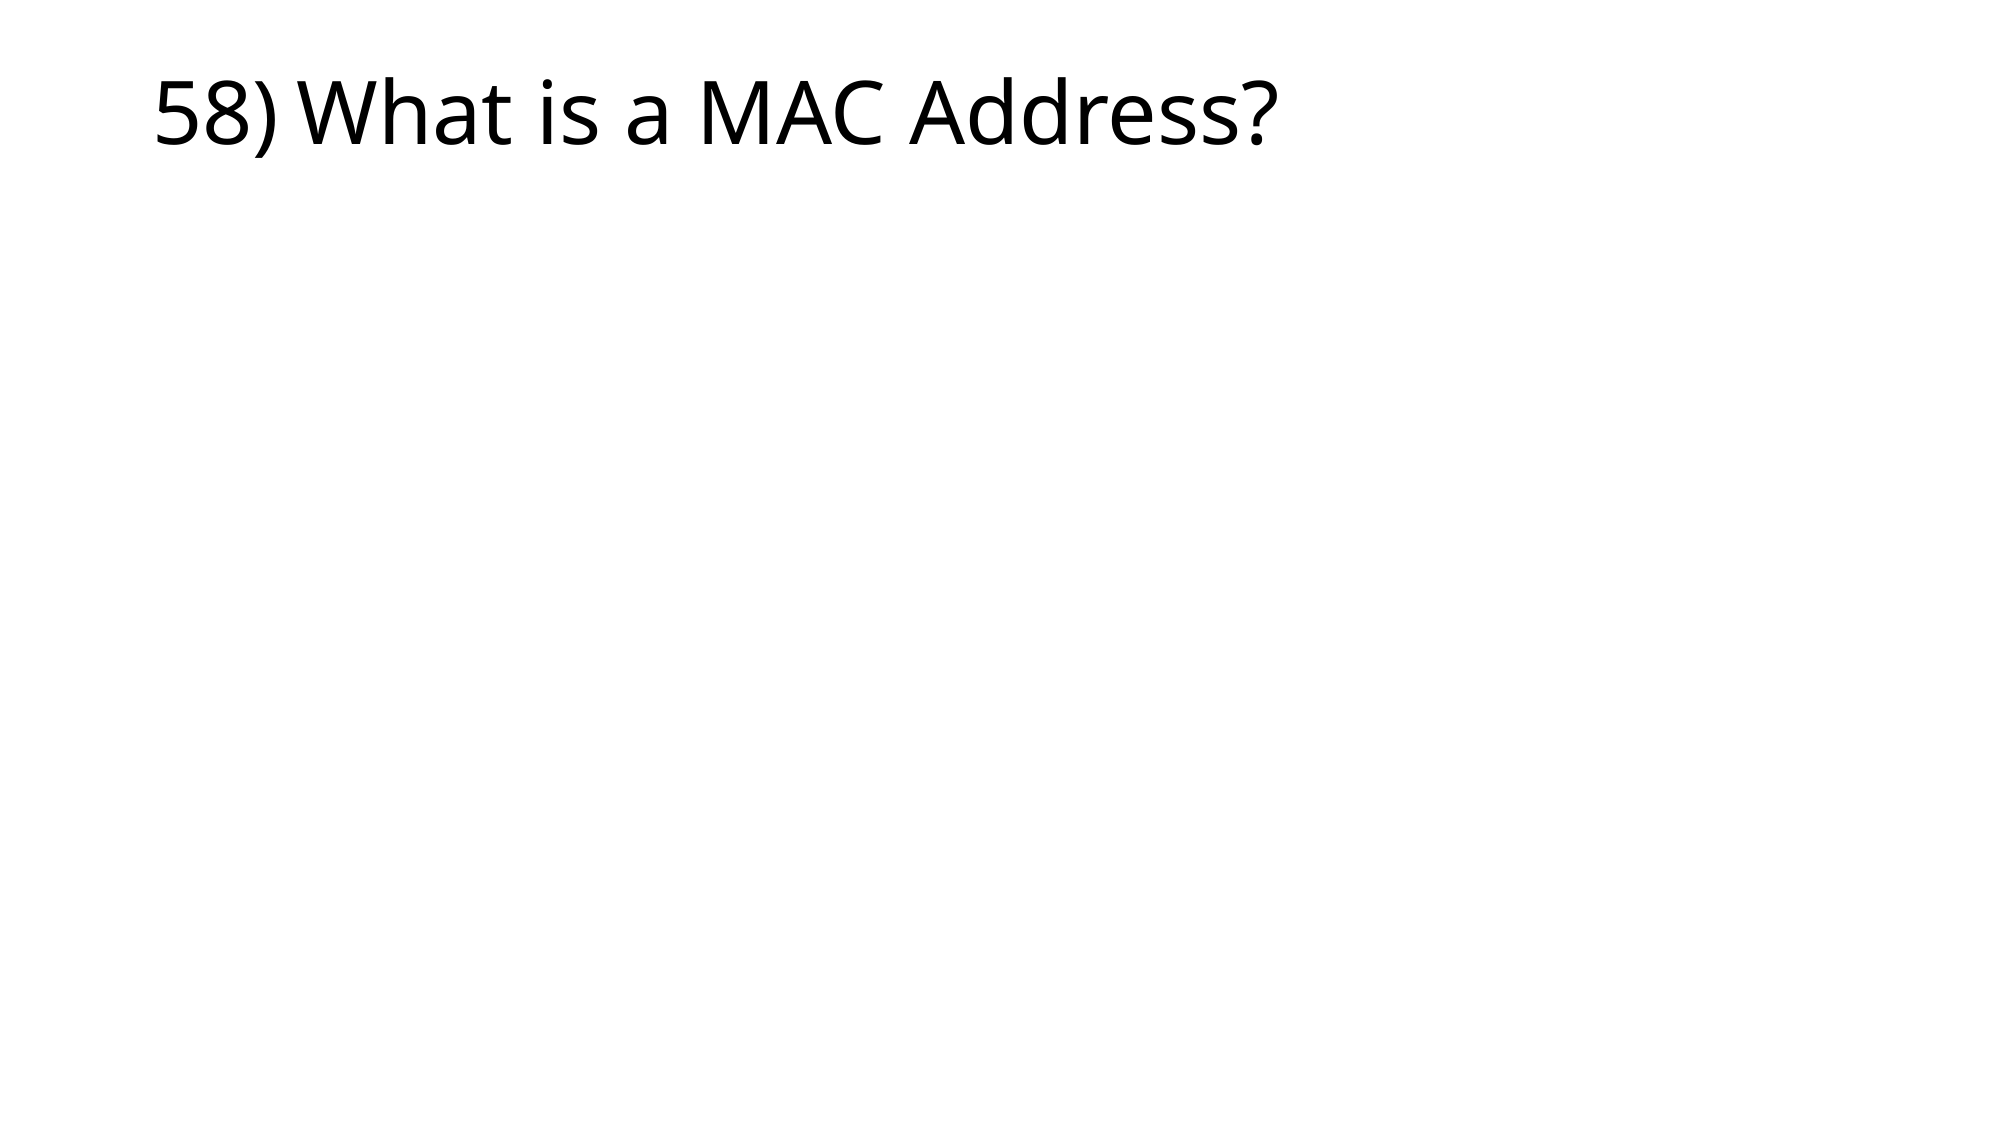

# 58)	What is a MAC Address?